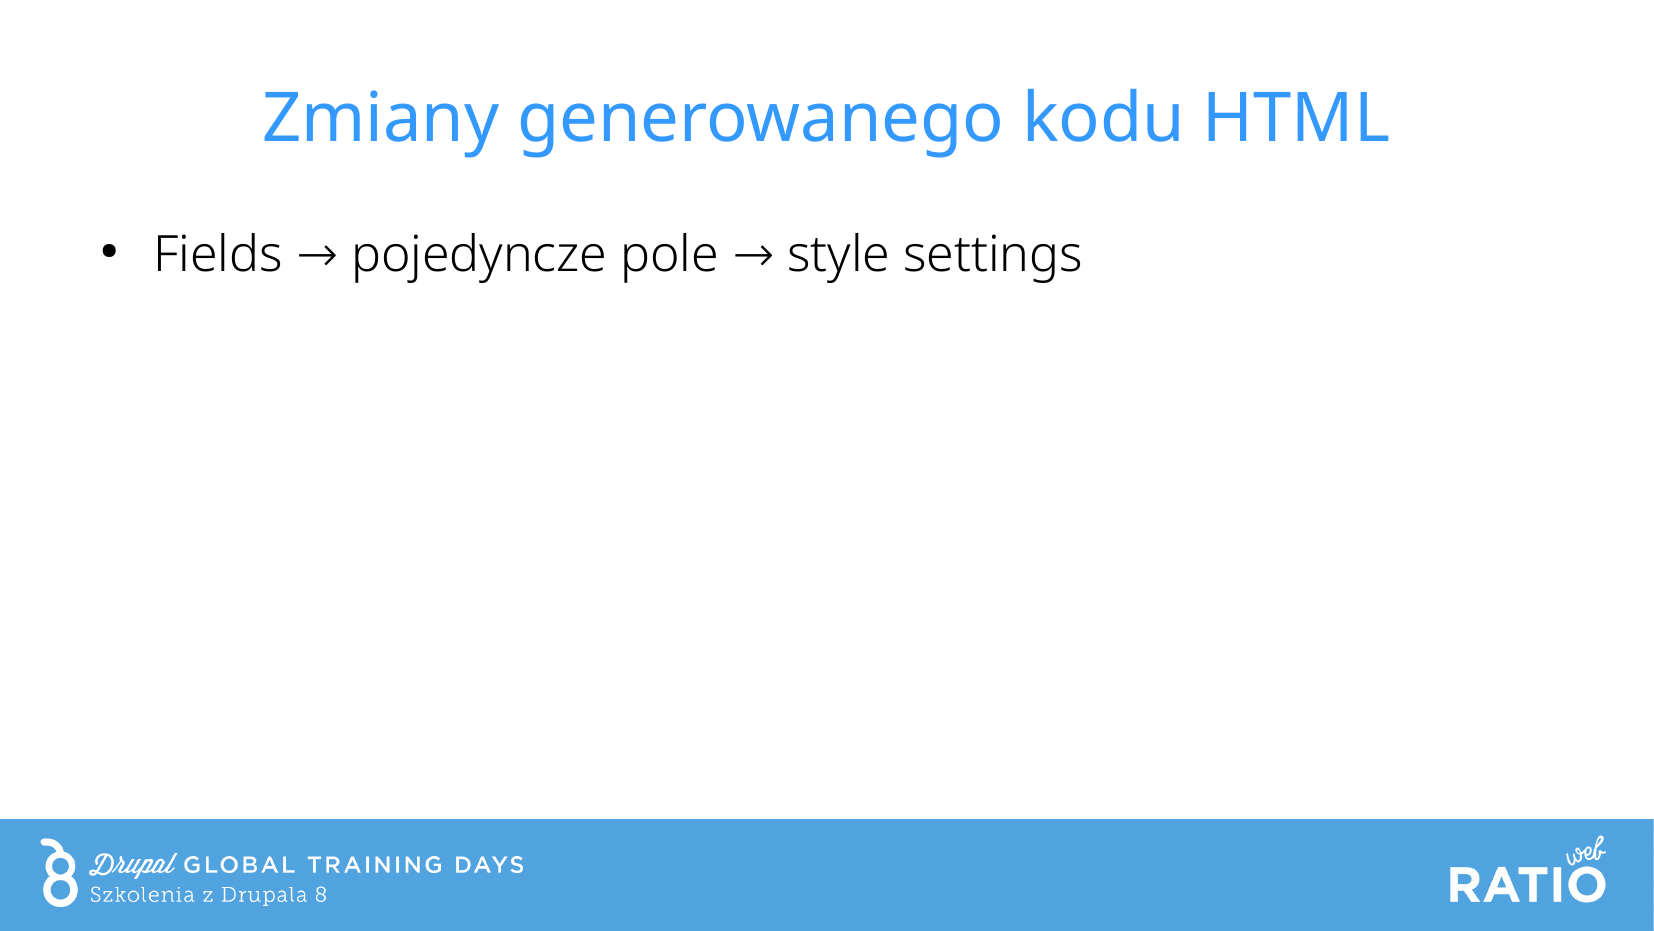

# Zmiany generowanego kodu HTML
Fields → pojedyncze pole → style settings